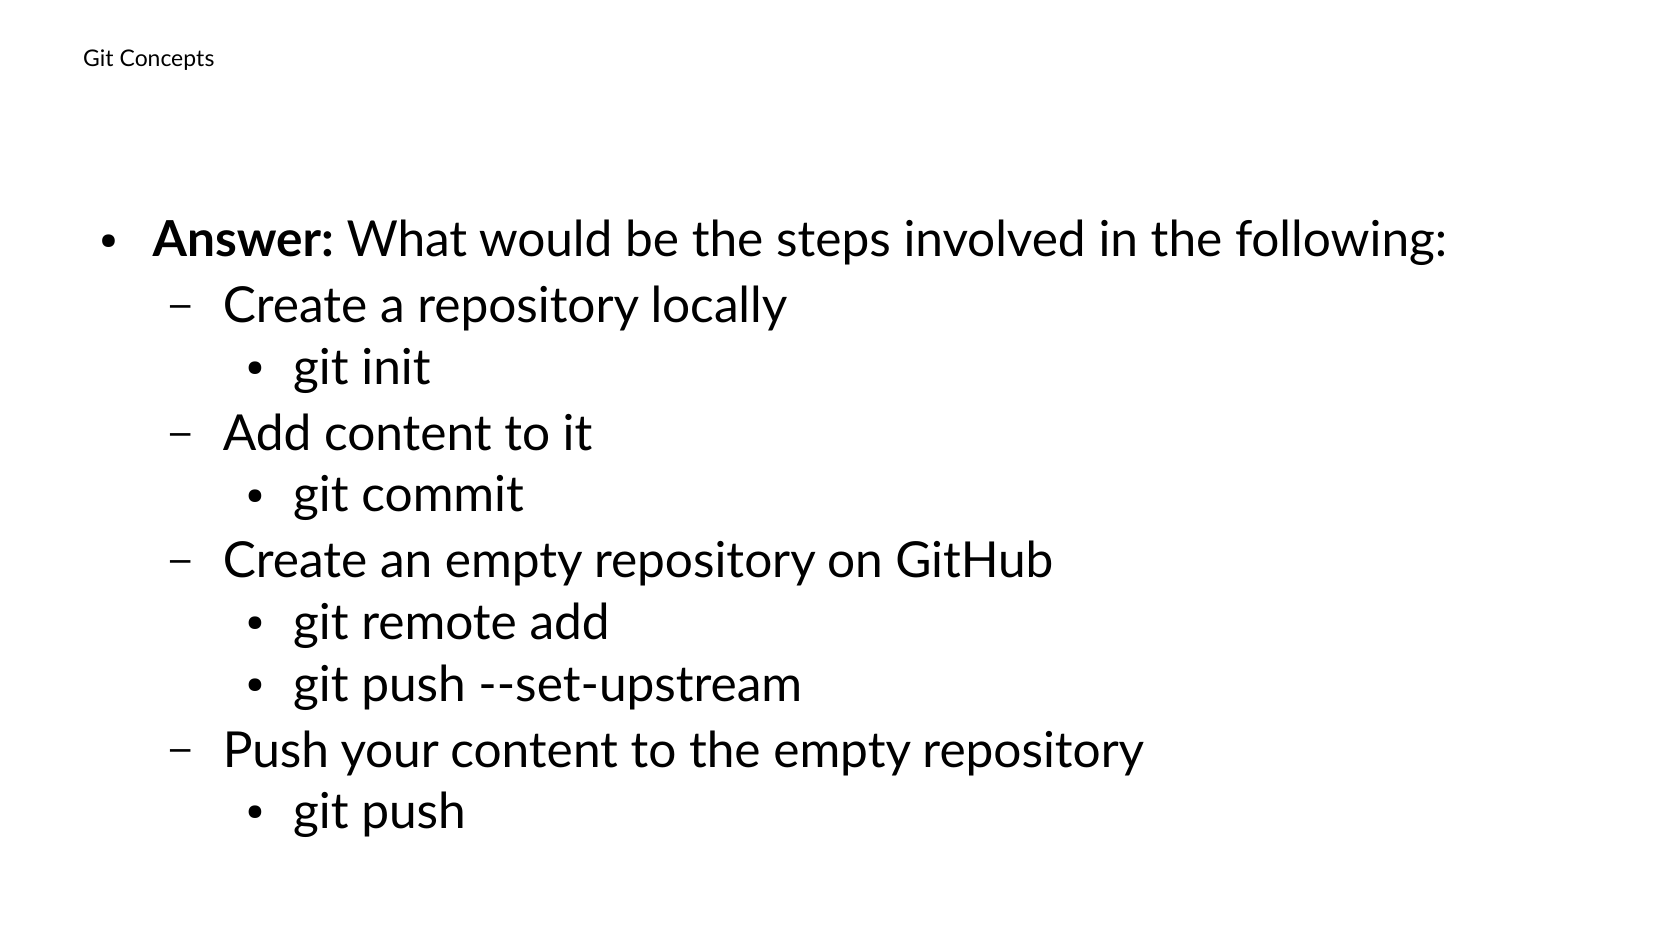

# Git Concepts
Answer: What would be the steps involved in the following:
Create a repository locally
git init
Add content to it
git commit
Create an empty repository on GitHub
git remote add
git push --set-upstream
Push your content to the empty repository
git push